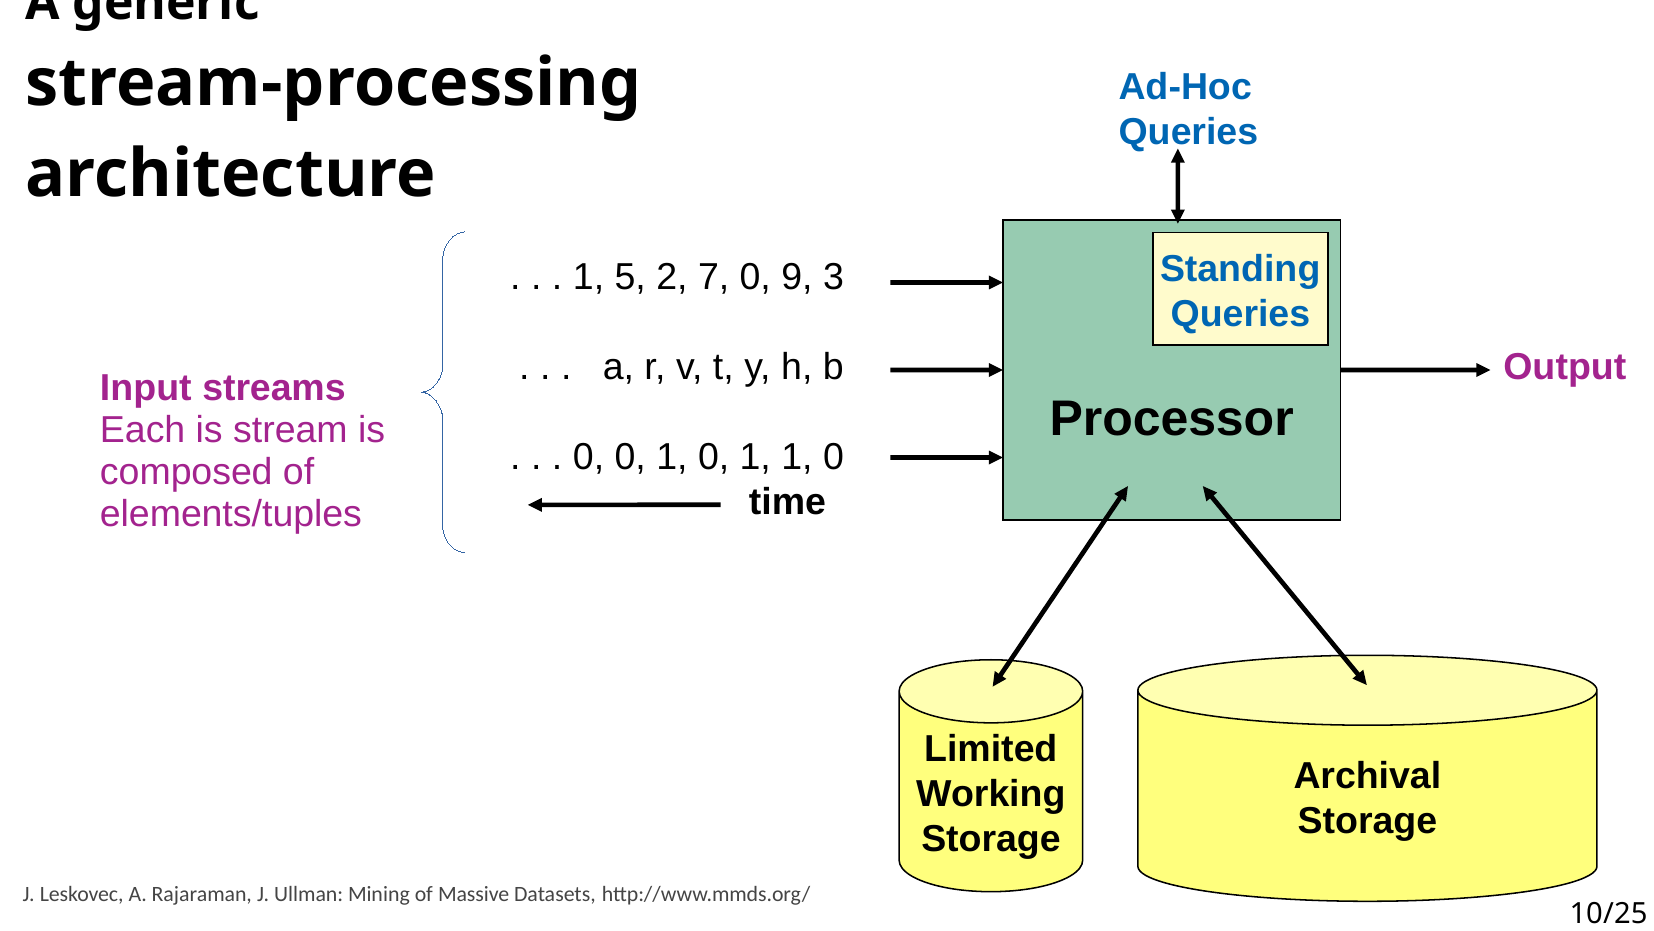

# A generic stream-processing architecture
Ad-Hoc
Queries
Processor
Standing
Queries
. . . 1, 5, 2, 7, 0, 9, 3
. . . a, r, v, t, y, h, b
. . . 0, 0, 1, 0, 1, 1, 0
 time
Output
Input streams
Each is stream is
composed of
elements/tuples
Archival
Storage
Limited
Working
Storage
J. Leskovec, A. Rajaraman, J. Ullman: Mining of Massive Datasets, http://www.mmds.org/
10